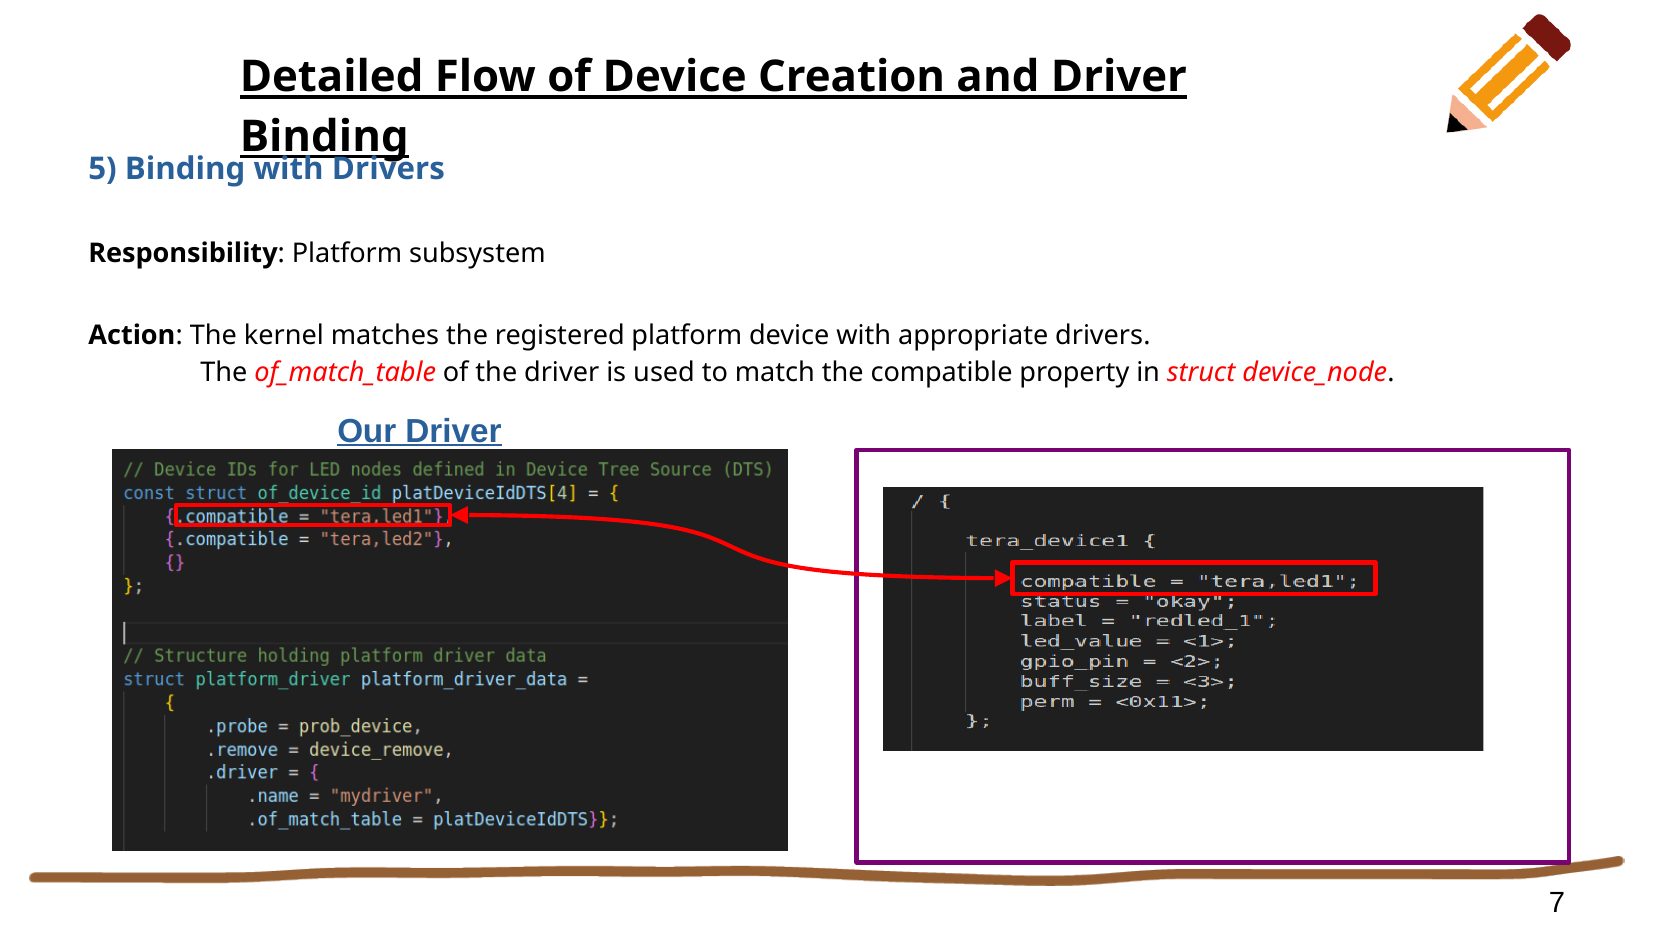

Detailed Flow of Device Creation and Driver Binding
5) Binding with Drivers
Responsibility: Platform subsystem
Action: The kernel matches the registered platform device with appropriate drivers.
 The of_match_table of the driver is used to match the compatible property in struct device_node.
Our Driver
7